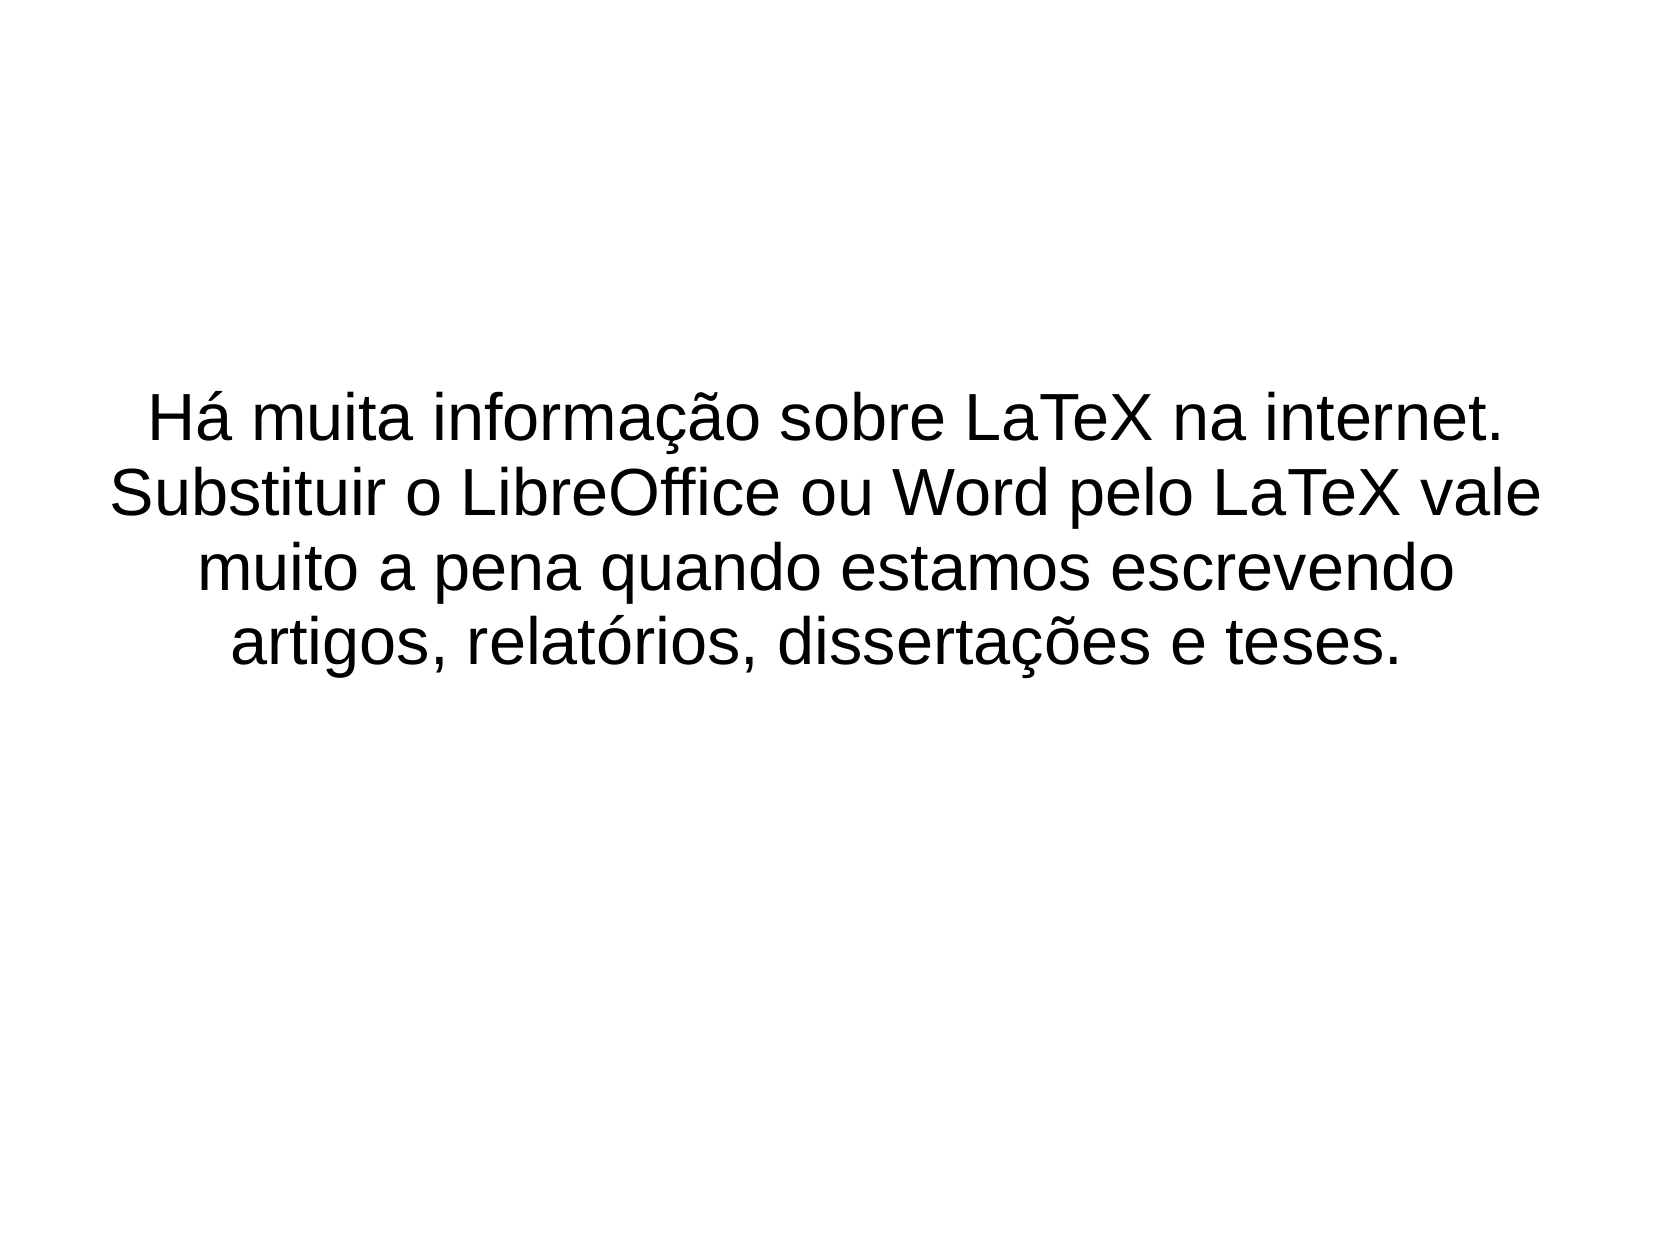

# Há muita informação sobre LaTeX na internet. Substituir o LibreOffice ou Word pelo LaTeX vale muito a pena quando estamos escrevendo artigos, relatórios, dissertações e teses.